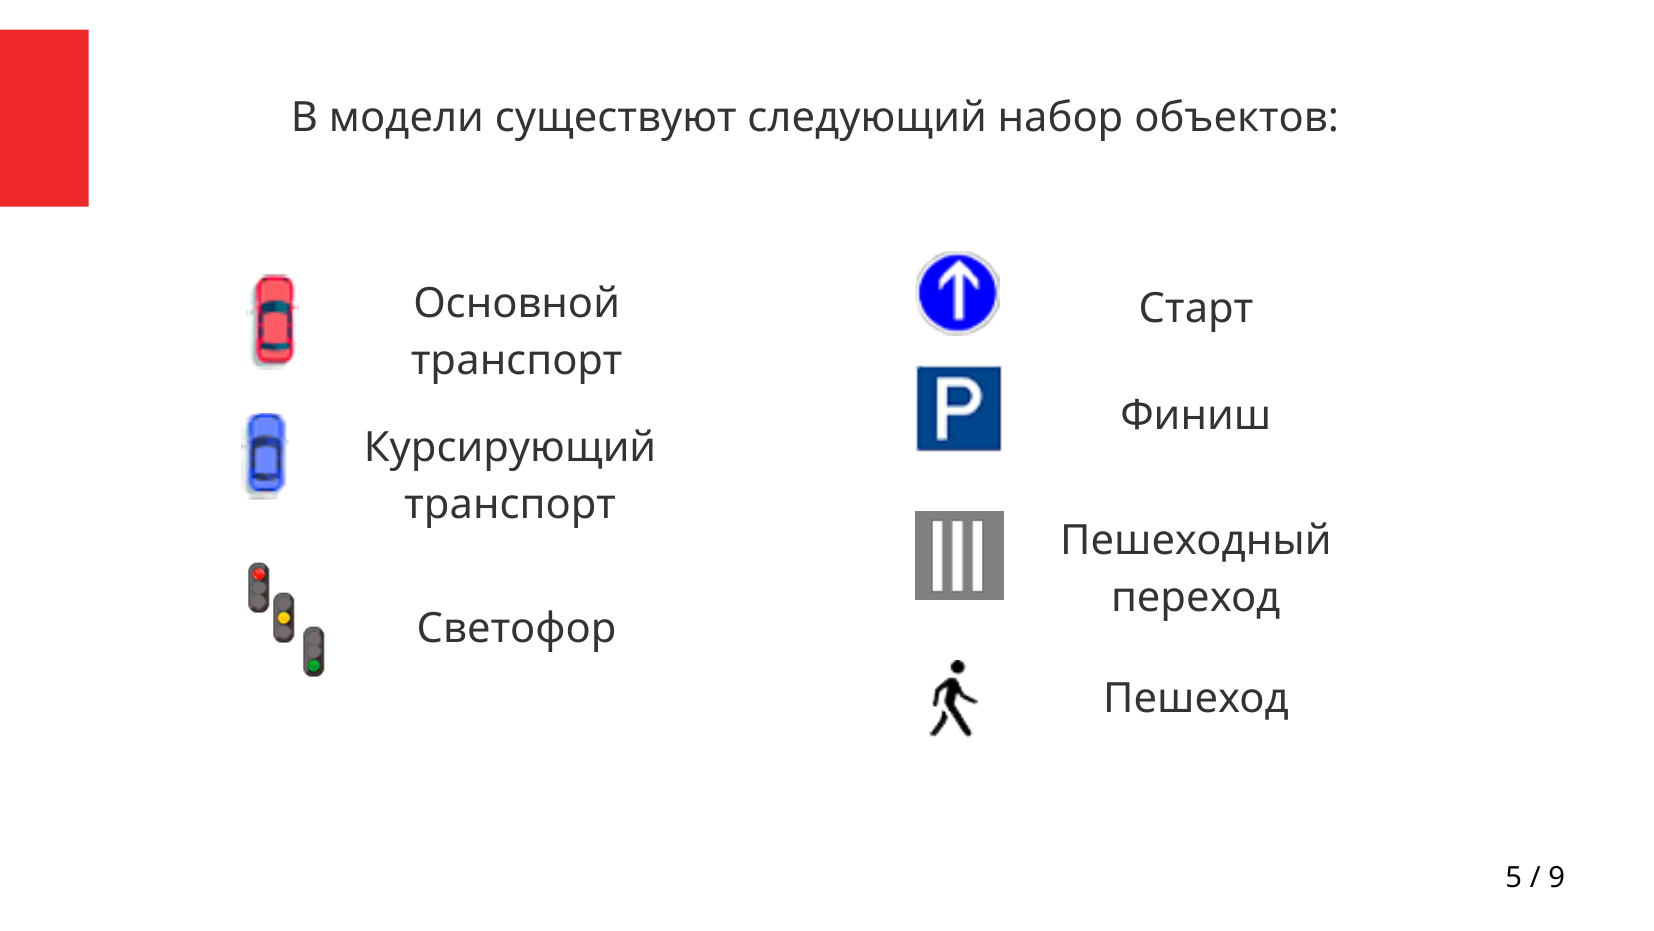

# В модели существуют следующий набор объектов:
Основной транспорт
Старт
Финиш
Курсирующий транспорт
Пешеходный переход
Светофор
Пешеход
5